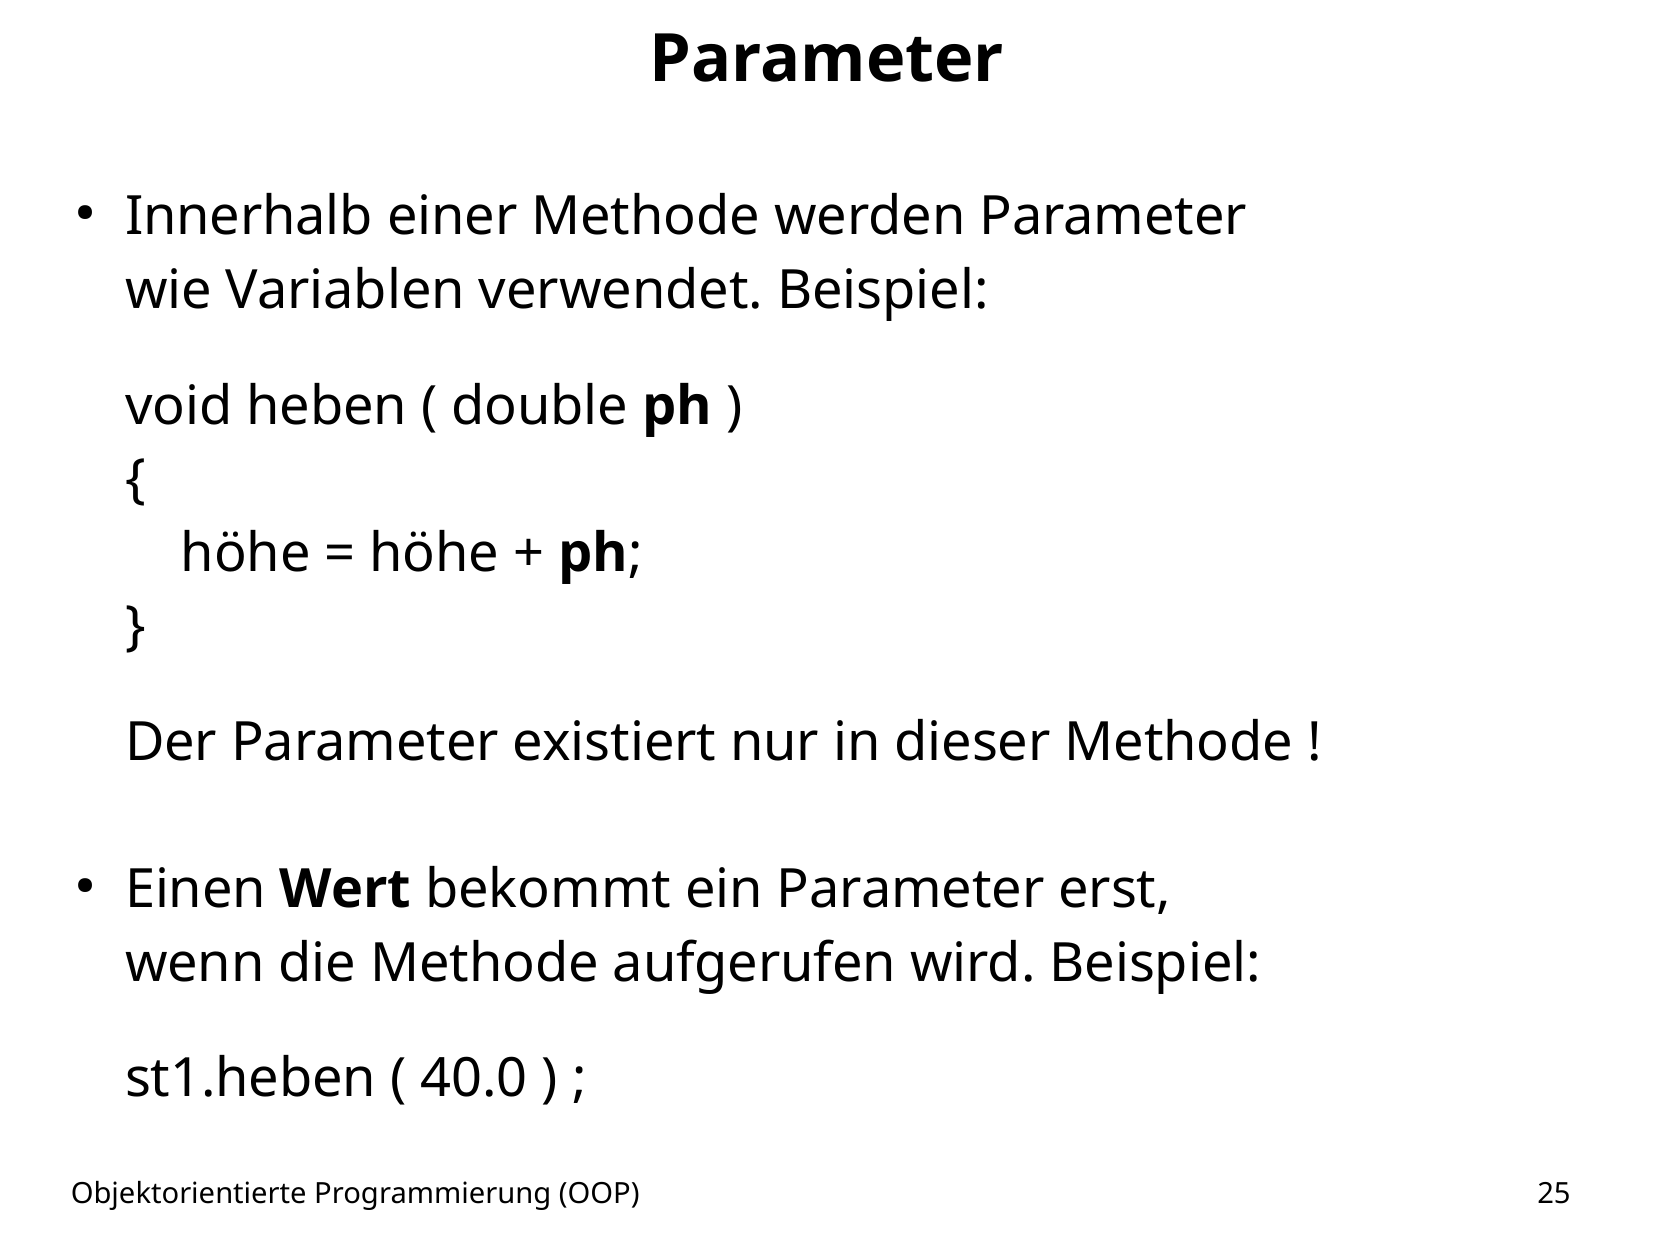

# Parameter
Innerhalb einer Methode werden Parameter
wie Variablen verwendet. Beispiel:
void heben ( double ph )
{
 höhe = höhe + ph;
}
Der Parameter existiert nur in dieser Methode !
Einen Wert bekommt ein Parameter erst,
wenn die Methode aufgerufen wird. Beispiel:
st1.heben ( 40.0 ) ;
Objektorientierte Programmierung (OOP)
25